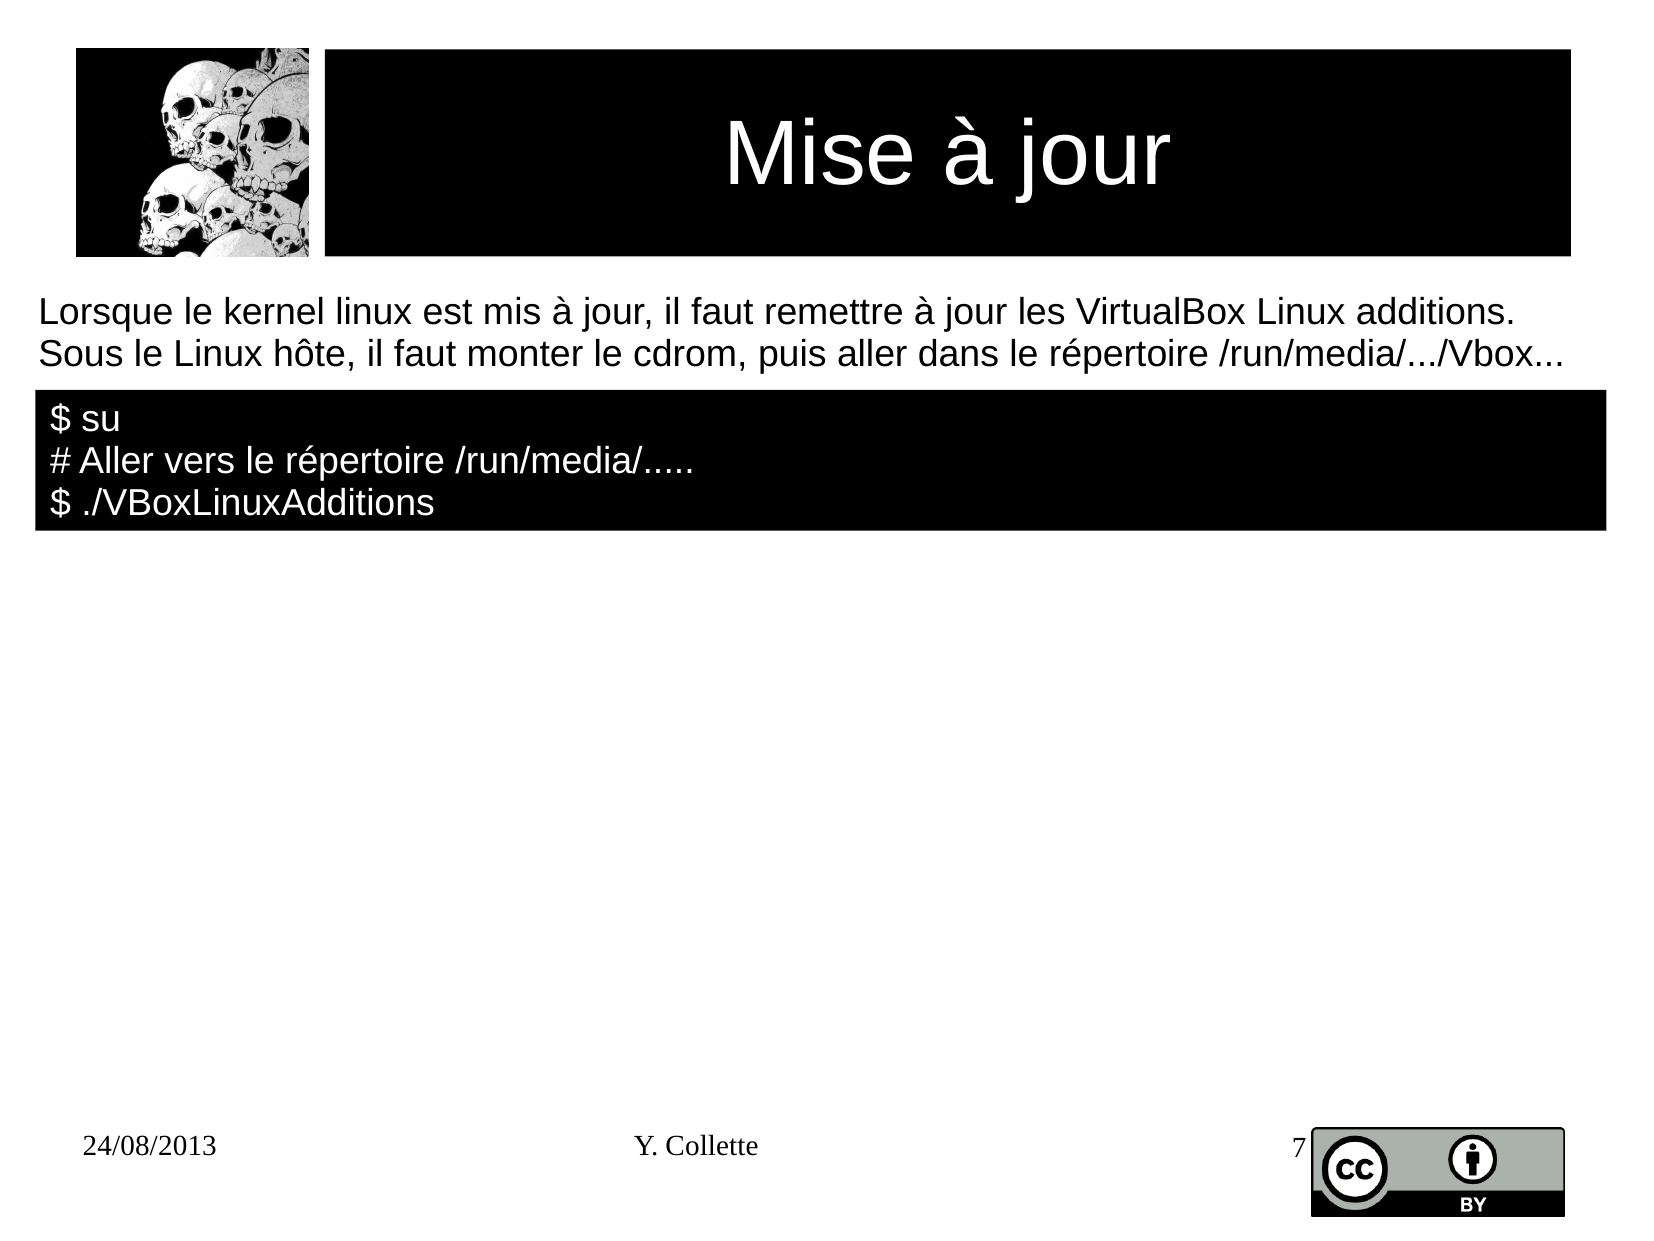

# Mise à jour
Lorsque le kernel linux est mis à jour, il faut remettre à jour les VirtualBox Linux additions.
Sous le Linux hôte, il faut monter le cdrom, puis aller dans le répertoire /run/media/.../Vbox...
$ su
# Aller vers le répertoire /run/media/.....
$ ./VBoxLinuxAdditions
Y. Collette
7